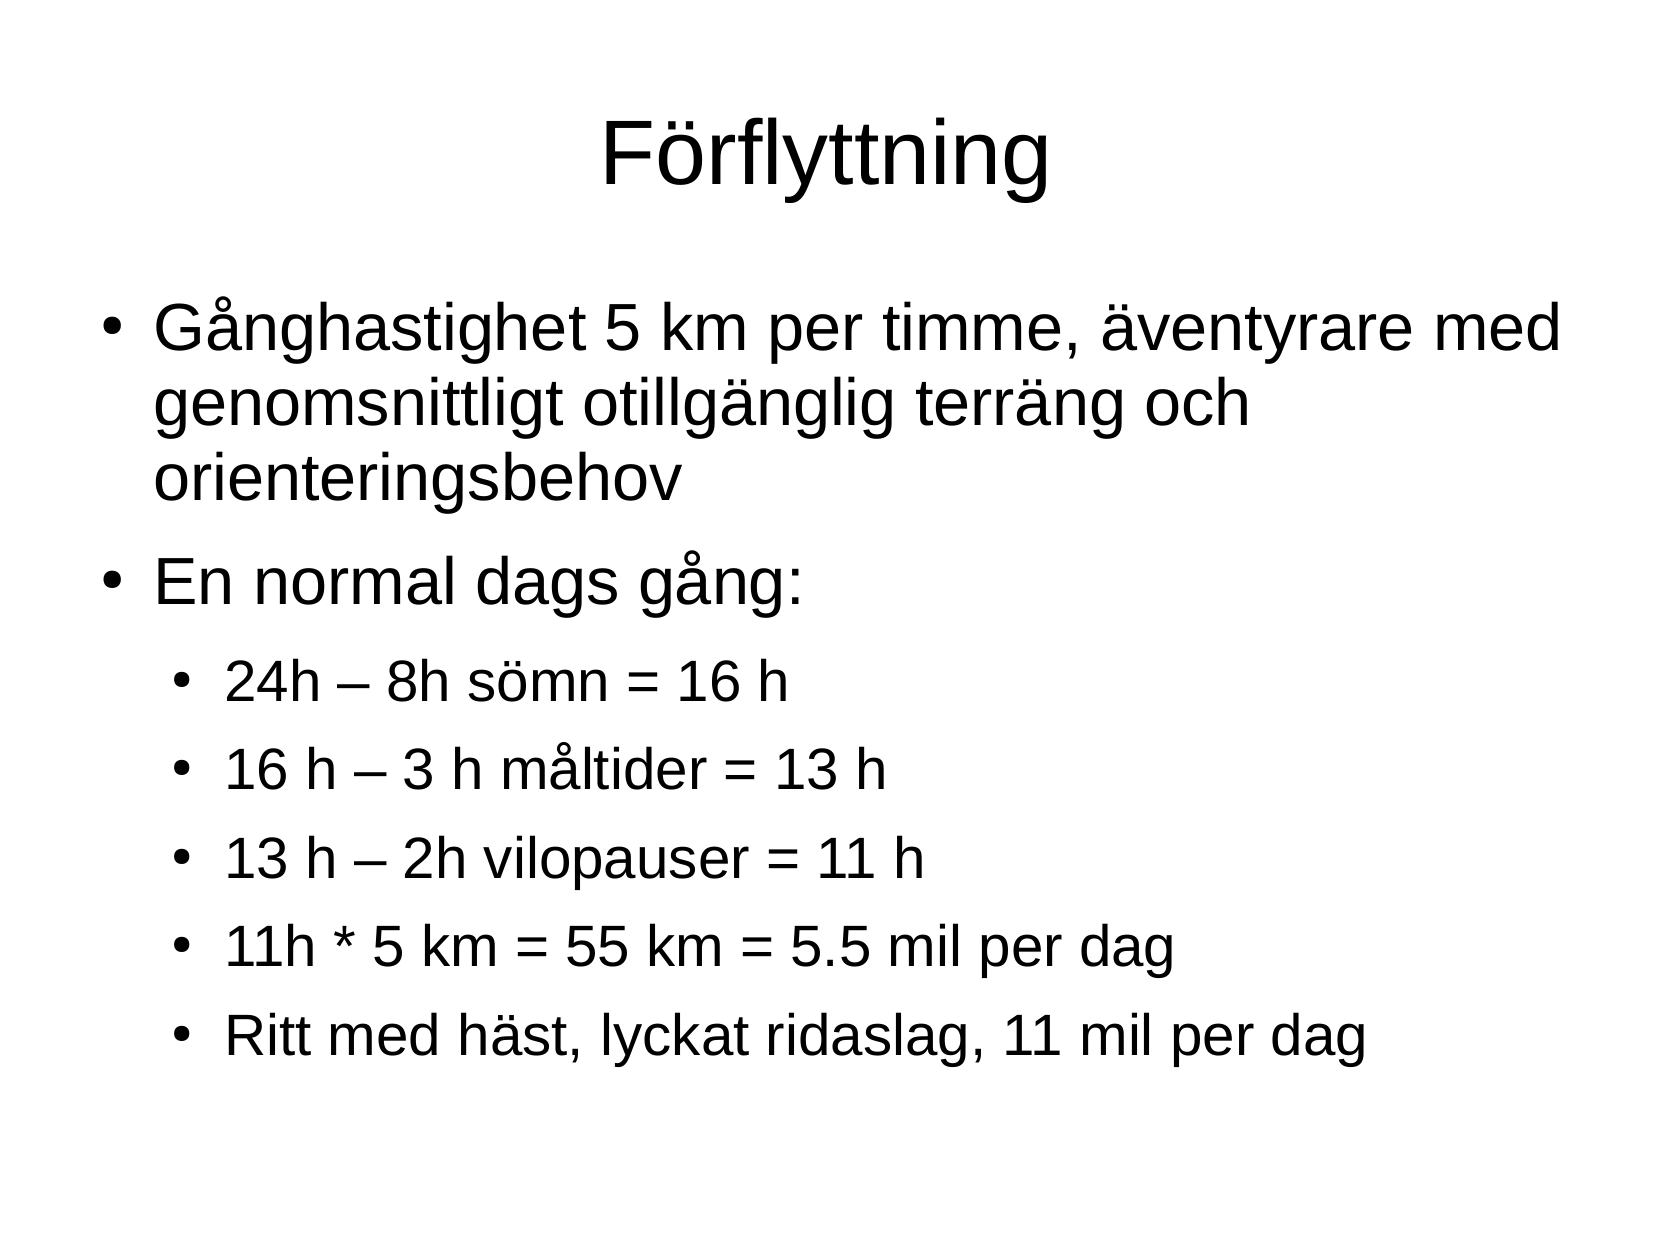

# Förflyttning
Gånghastighet 5 km per timme, äventyrare med genomsnittligt otillgänglig terräng och orienteringsbehov
En normal dags gång:
24h – 8h sömn = 16 h
16 h – 3 h måltider = 13 h
13 h – 2h vilopauser = 11 h
11h * 5 km = 55 km = 5.5 mil per dag
Ritt med häst, lyckat ridaslag, 11 mil per dag